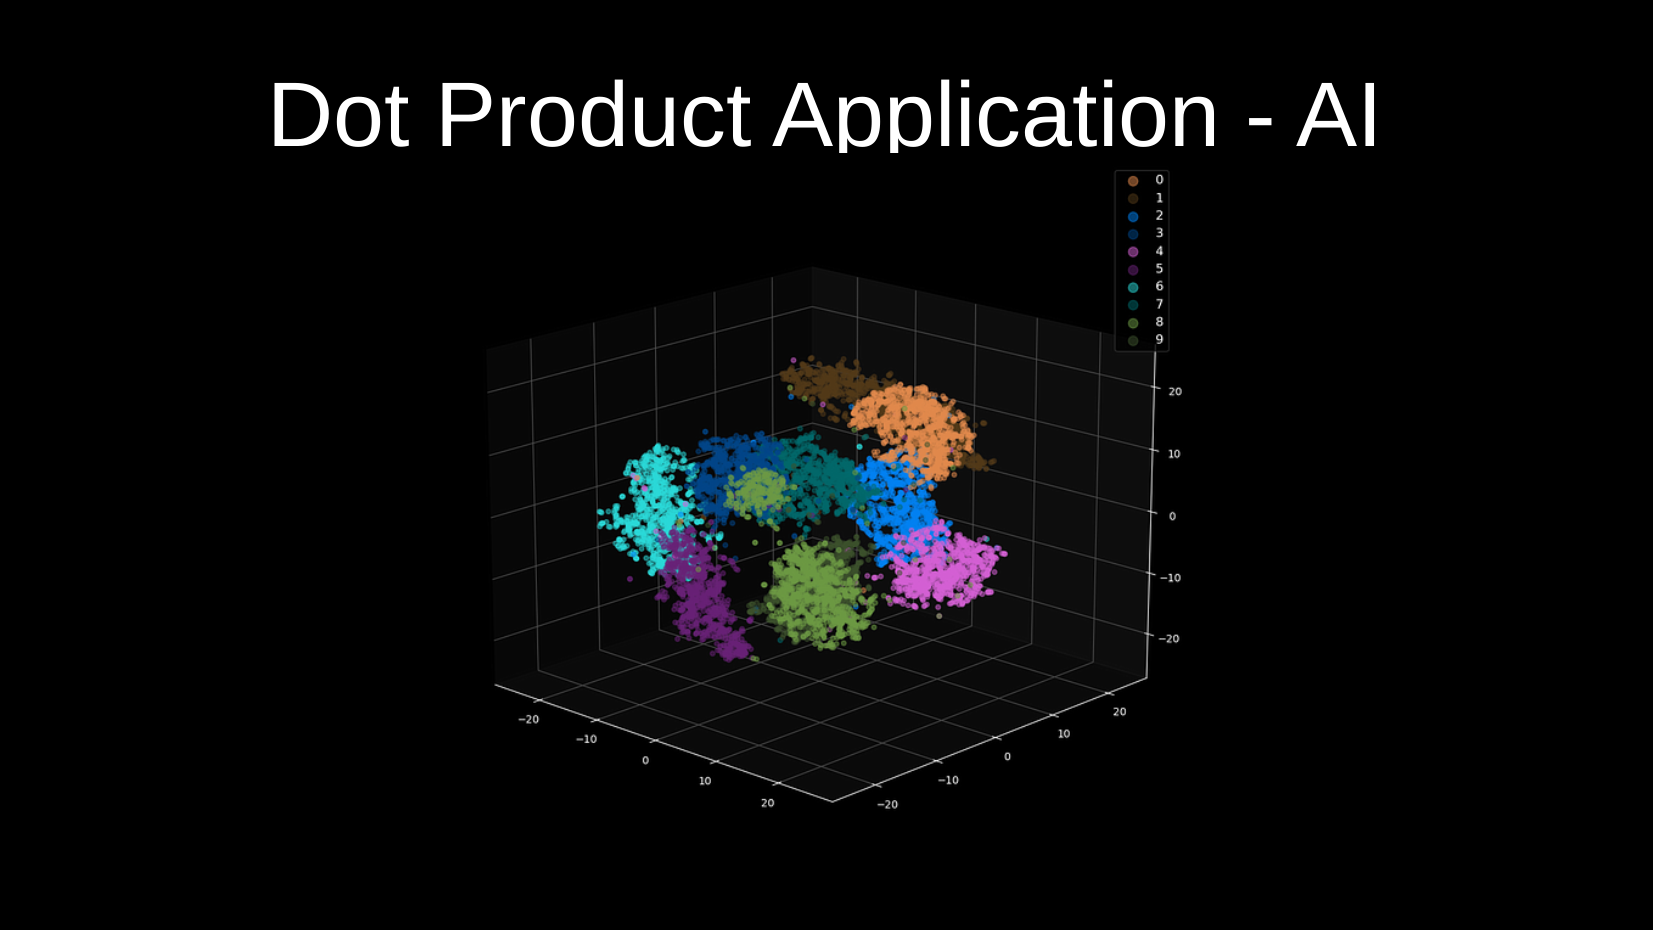

# Dot Product Application - AI
https://www.bing.com/images/search?view=detailV2&ccid=yTdlVCsT&id=F5757D83BDF65E8EF3F67F8F4E20C729042B6603&thid=OIP.yTdlVCsTzQ3gThYK2UHyfwHaDy&mediaurl=https%3a%2f%2fmiro.medium.com%2fmax%2f1200%2f1*yBT_wK_lGPuuVvKgAuAtYg.png&cdnurl=https%3a%2f%2fth.bing.com%2fth%2fid%2fR.c93765542b13cd0de04e160ad941f27f%3frik%3dA2YrBCnHIE6Pfw%26pid%3dImgRaw%26r%3d0&exph=614&expw=1200&q=vector+embedding&simid=608008803984090565&FORM=IRPRST&ck=974C25F8412B51DA76F4BFD53A9E1C40&selectedIndex=76&itb=0&ajaxhist=0&ajaxserp=0